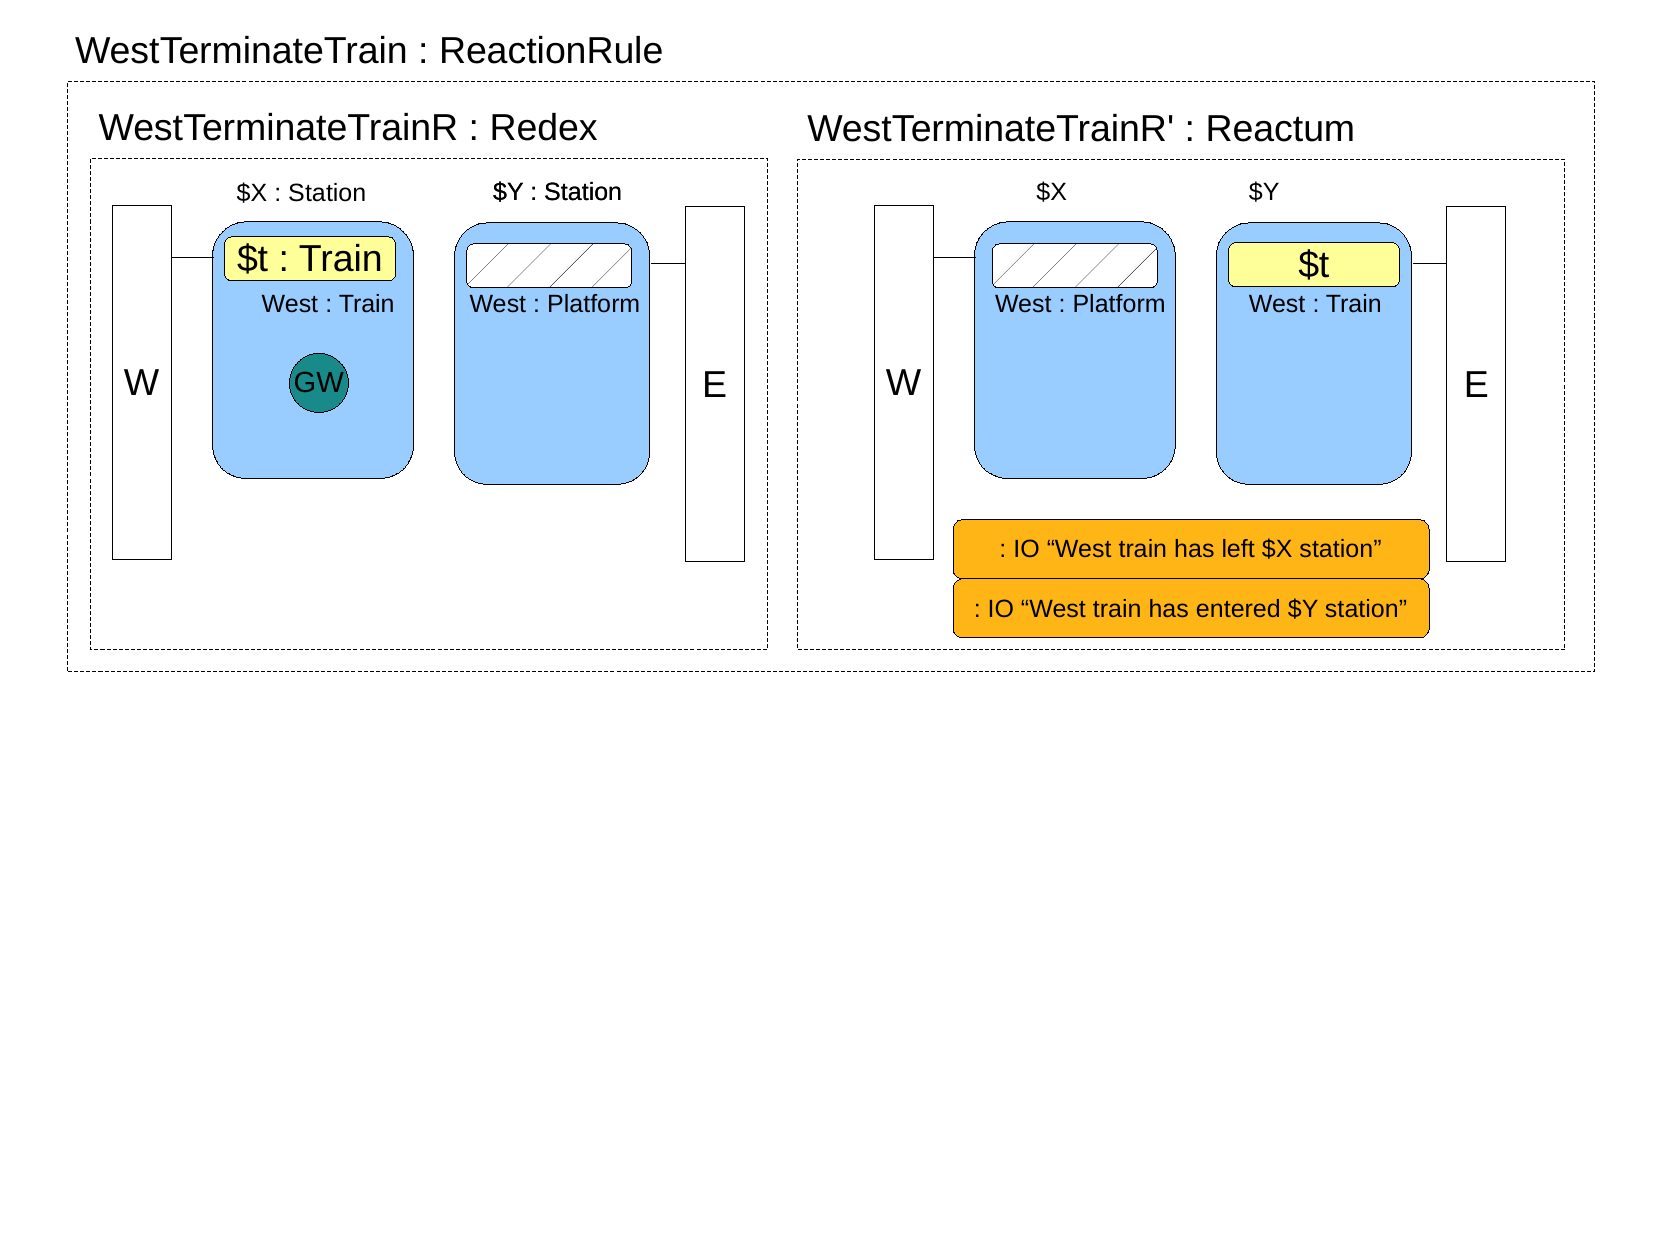

WestTerminateTrain : ReactionRule
WestTerminateTrainR : Redex
WestTerminateTrainR' : Reactum
$Y : Station
$Y : Station
$Y
$X
$X : Station
W
W
E
E
$t : Train
$t
West : Train
West : Platform
West : Platform
West : Train
GW
: IO “West train has left $X station”
: IO “West train has entered $Y station”